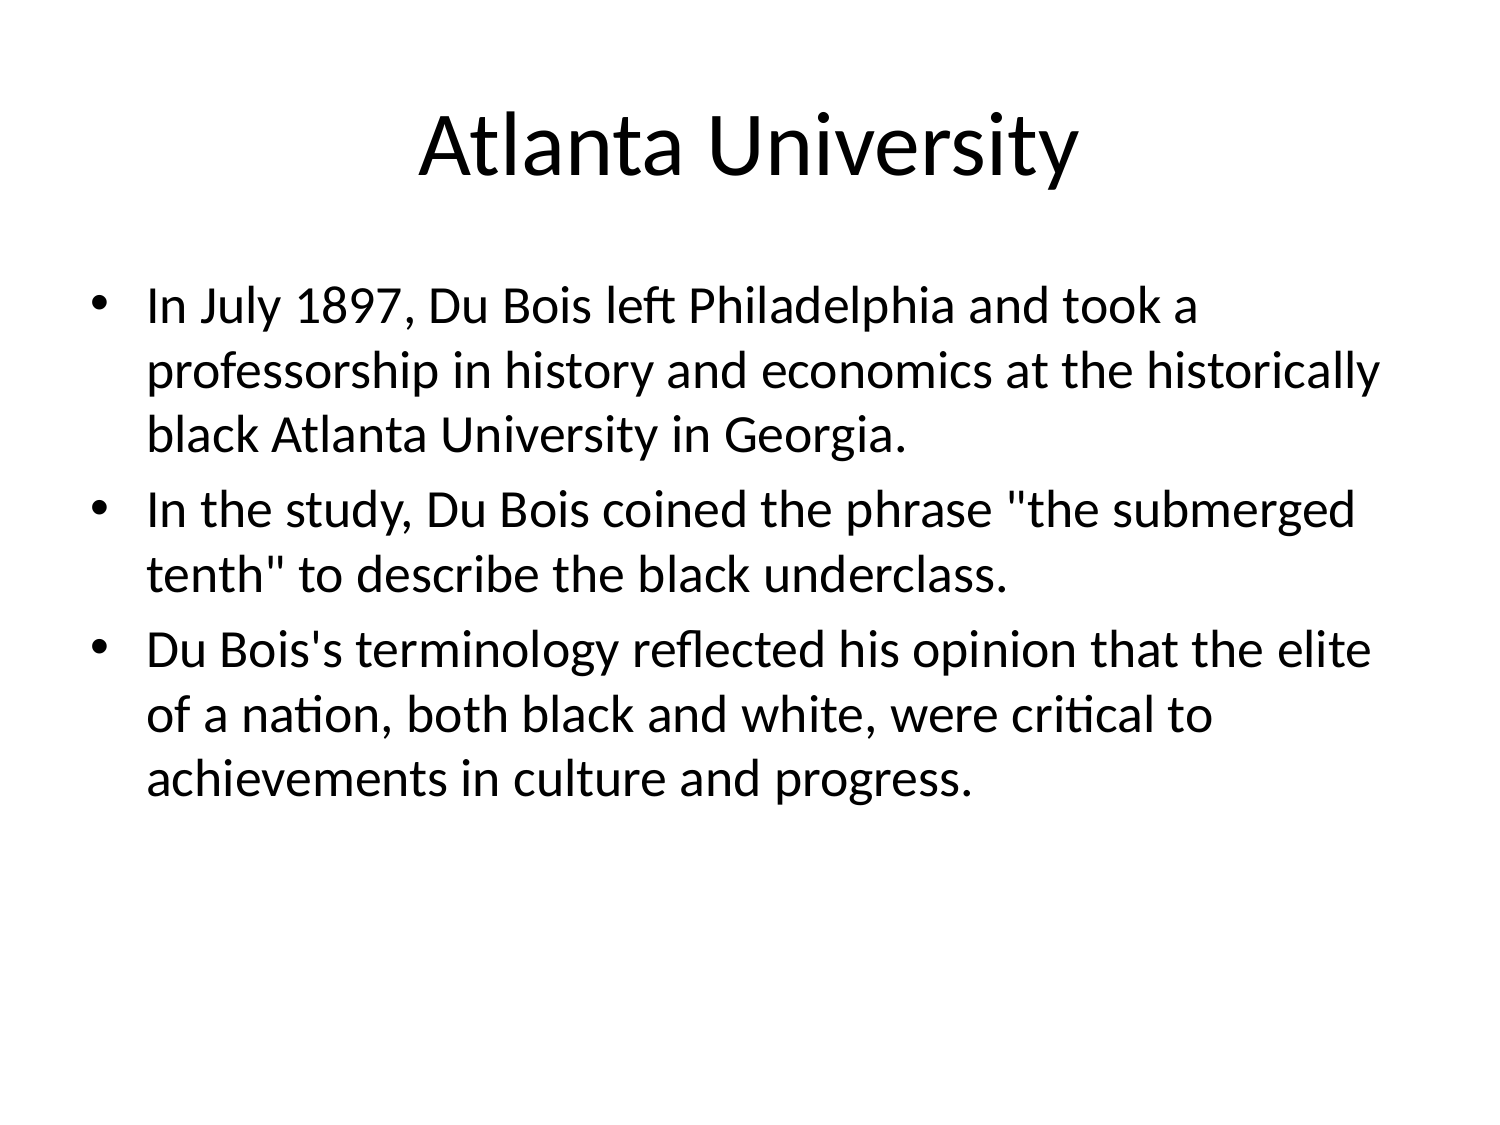

# Atlanta University
In July 1897, Du Bois left Philadelphia and took a professorship in history and economics at the historically black Atlanta University in Georgia.
In the study, Du Bois coined the phrase "the submerged tenth" to describe the black underclass.
Du Bois's terminology reflected his opinion that the elite of a nation, both black and white, were critical to achievements in culture and progress.